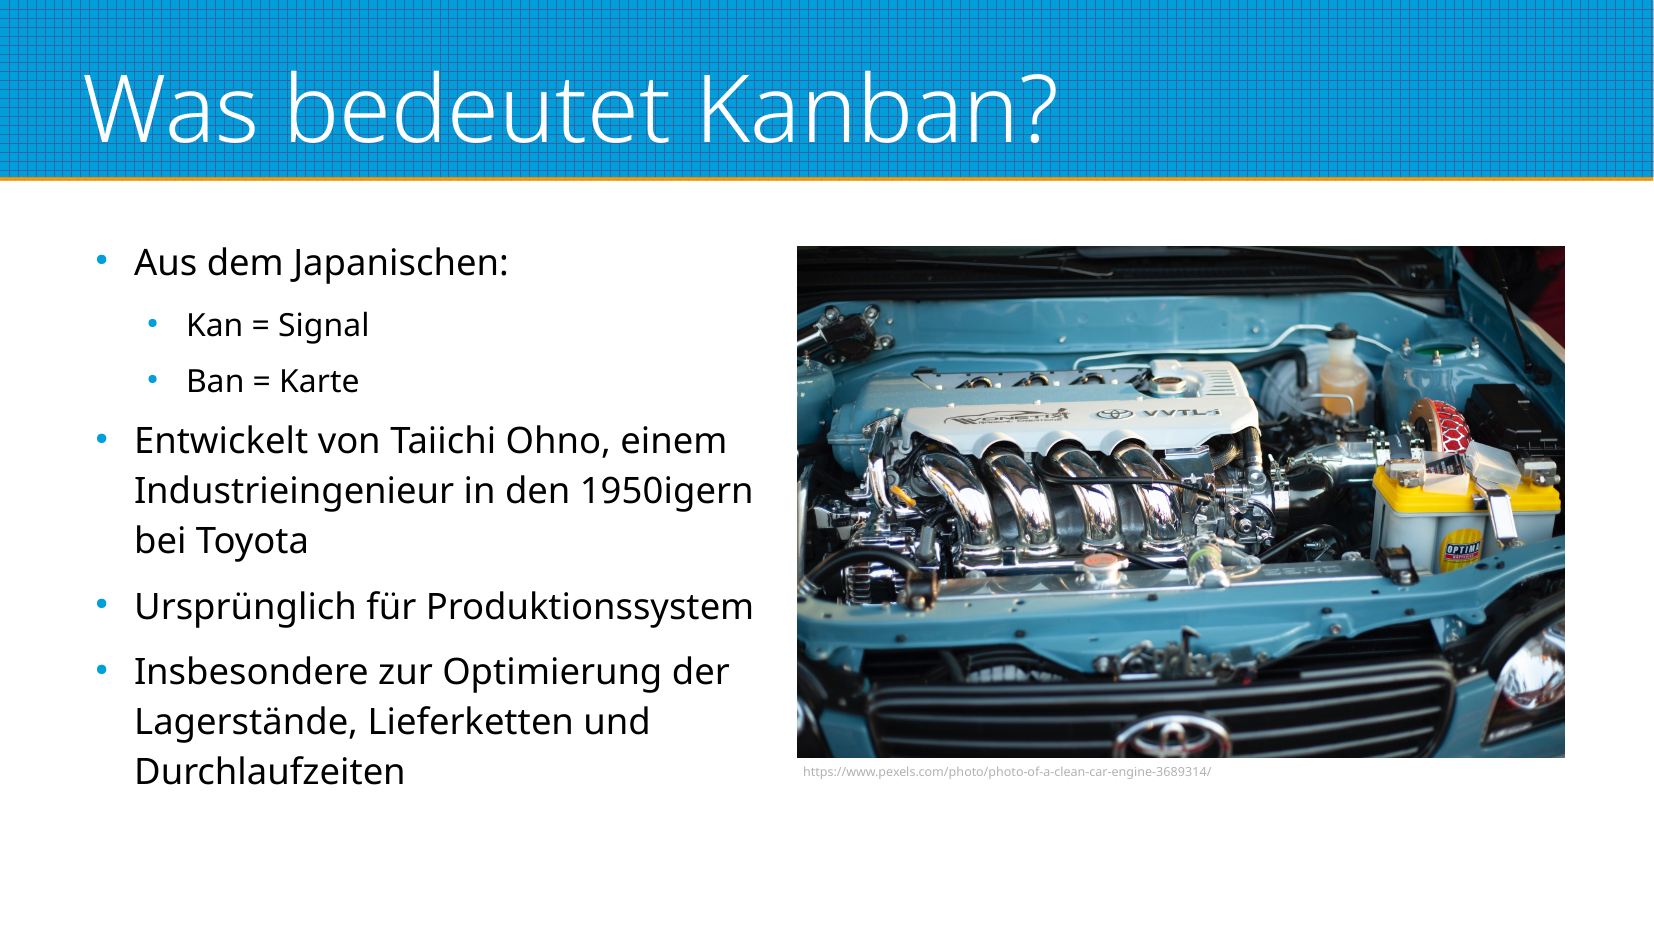

# Was bedeutet Kanban?
Aus dem Japanischen:
Kan = Signal
Ban = Karte
Entwickelt von Taiichi Ohno, einem Industrieingenieur in den 1950igern bei Toyota
Ursprünglich für Produktionssystem
Insbesondere zur Optimierung der Lagerstände, Lieferketten und Durchlaufzeiten
https://www.pexels.com/photo/photo-of-a-clean-car-engine-3689314/